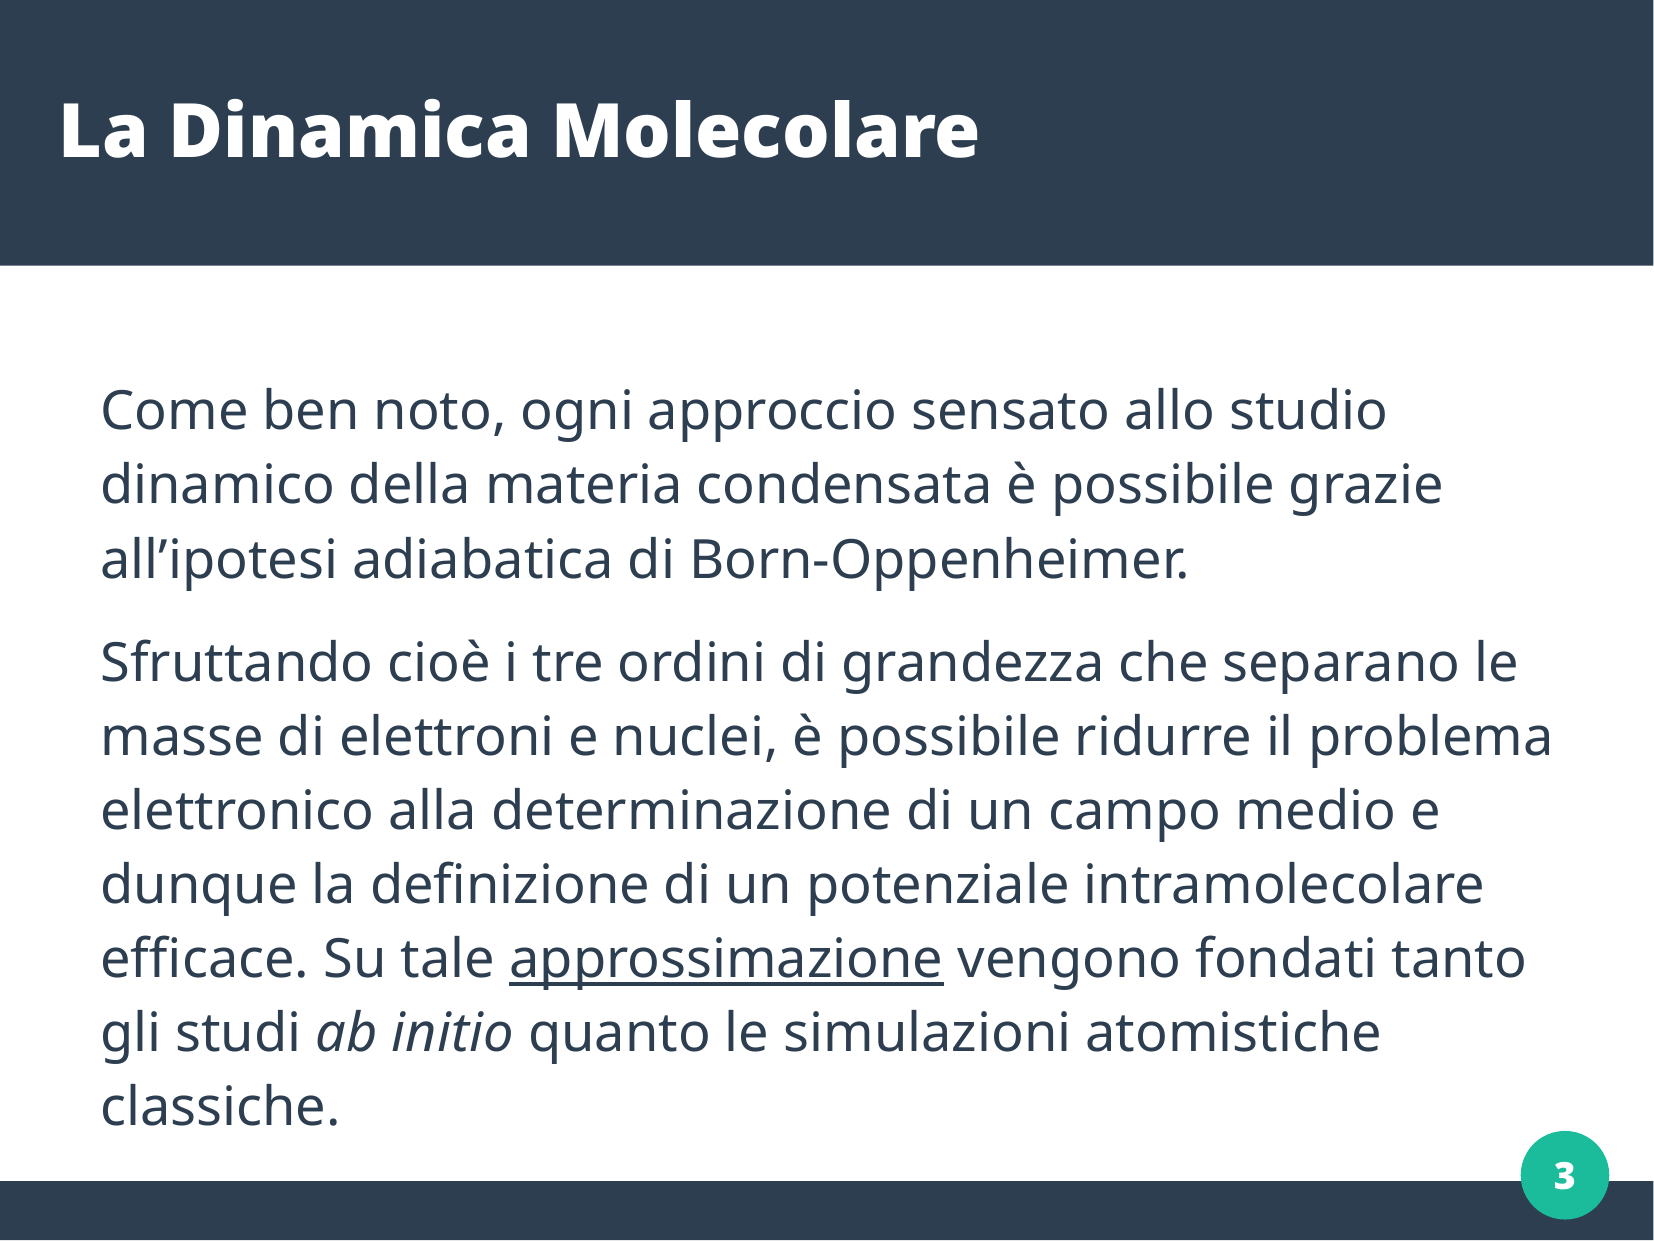

# La Dinamica Molecolare
Come ben noto, ogni approccio sensato allo studio dinamico della materia condensata è possibile grazie all’ipotesi adiabatica di Born-Oppenheimer.
Sfruttando cioè i tre ordini di grandezza che separano le masse di elettroni e nuclei, è possibile ridurre il problema elettronico alla determinazione di un campo medio e dunque la definizione di un potenziale intramolecolare efficace. Su tale approssimazione vengono fondati tanto gli studi ab initio quanto le simulazioni atomistiche classiche.
3